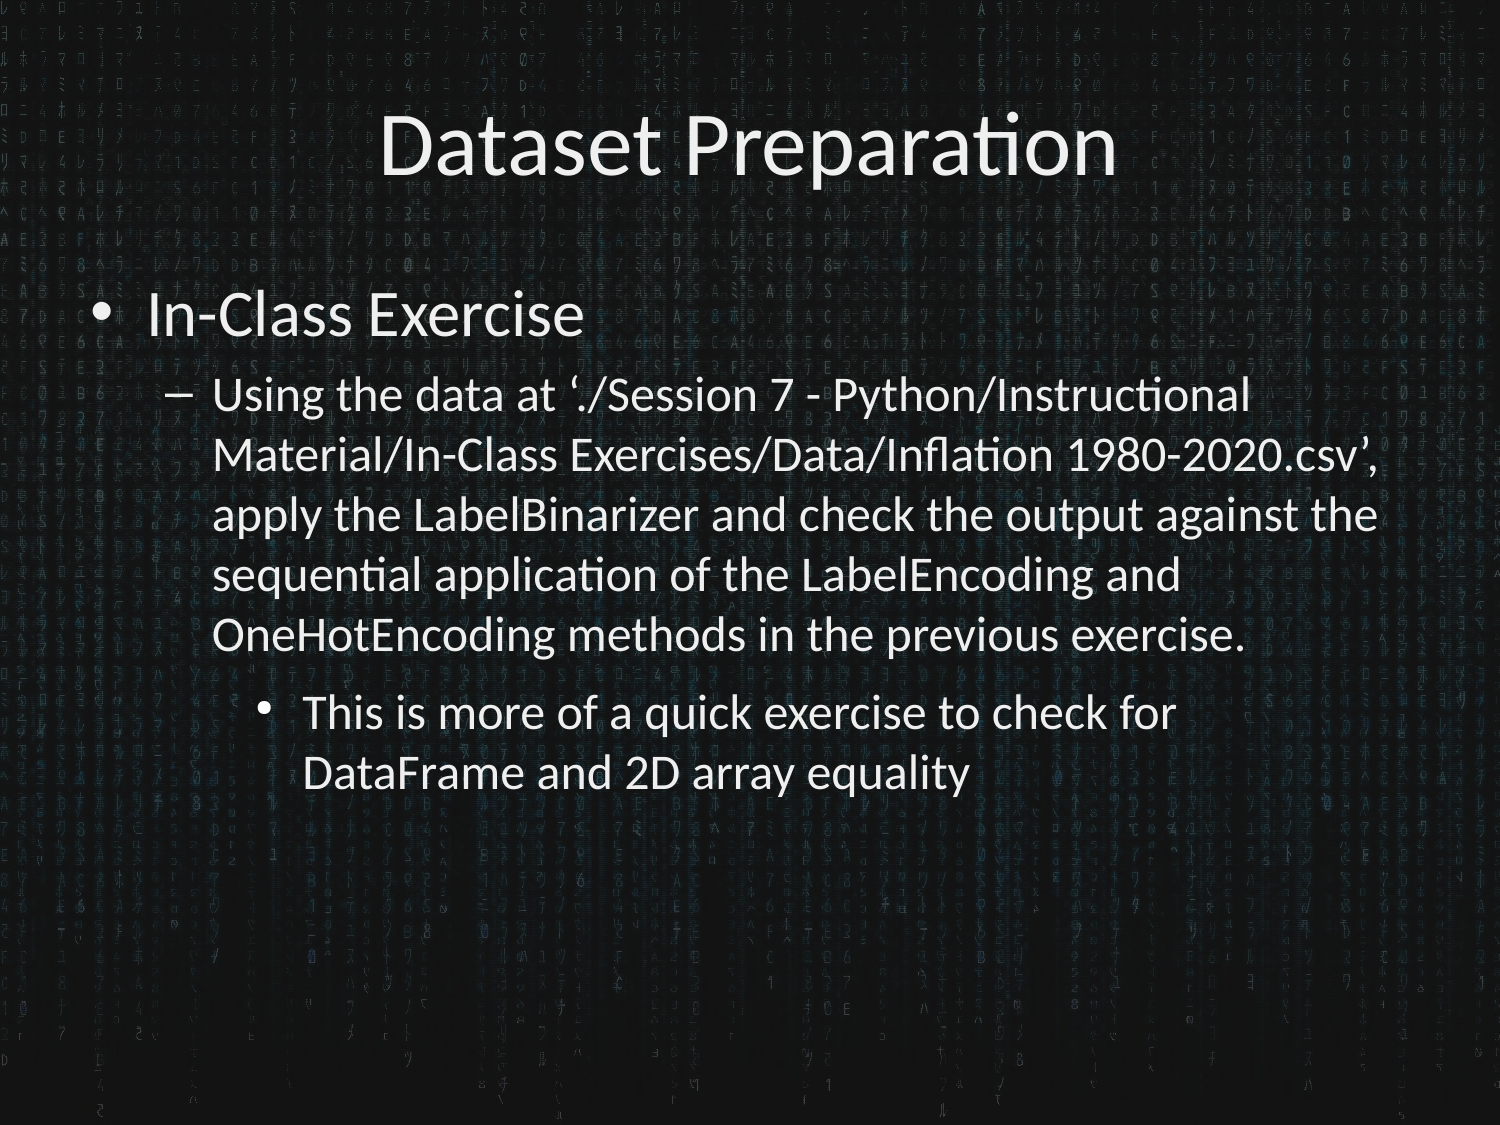

# Dataset Preparation
In-Class Exercise
Using the data at ‘./Session 7 - Python/Instructional Material/In-Class Exercises/Data/Inflation 1980-2020.csv’, apply the LabelBinarizer and check the output against the sequential application of the LabelEncoding and OneHotEncoding methods in the previous exercise.
This is more of a quick exercise to check for DataFrame and 2D array equality